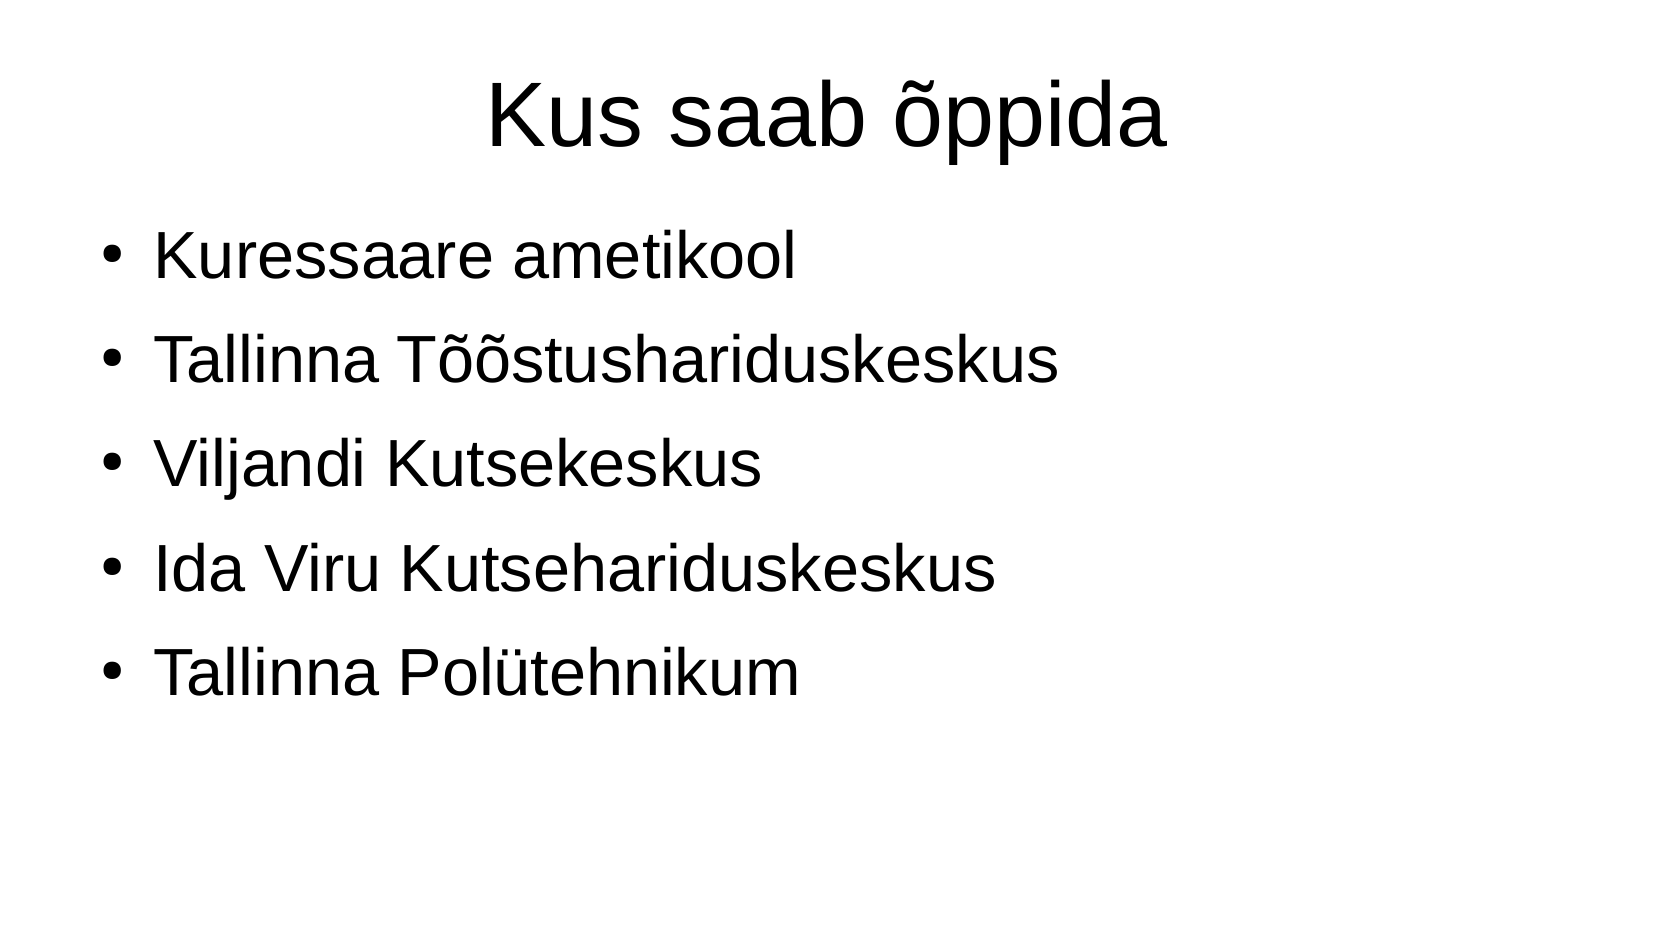

# Kus saab õppida
Kuressaare ametikool
Tallinna Tõõstushariduskeskus
Viljandi Kutsekeskus
Ida Viru Kutsehariduskeskus
Tallinna Polütehnikum